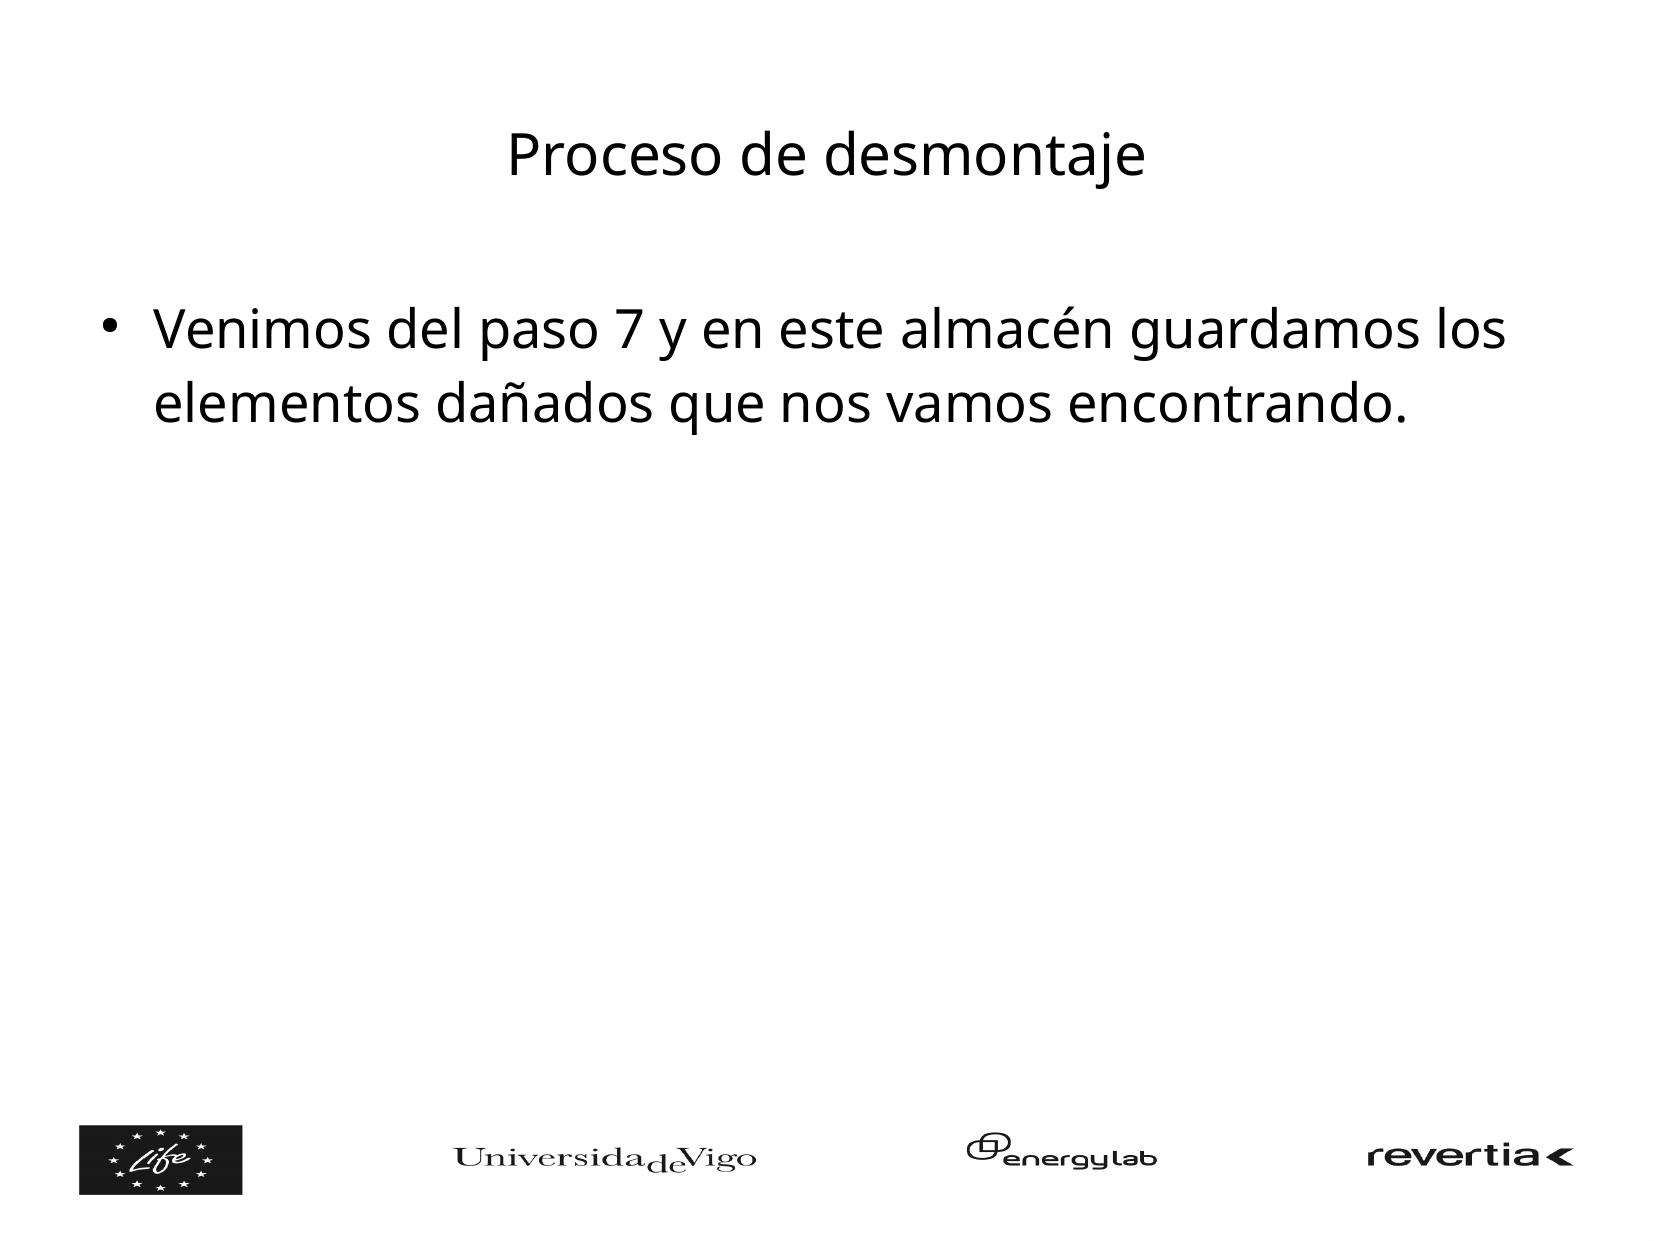

# Proceso de desmontaje
Venimos del paso 7 y en este almacén guardamos los elementos dañados que nos vamos encontrando.